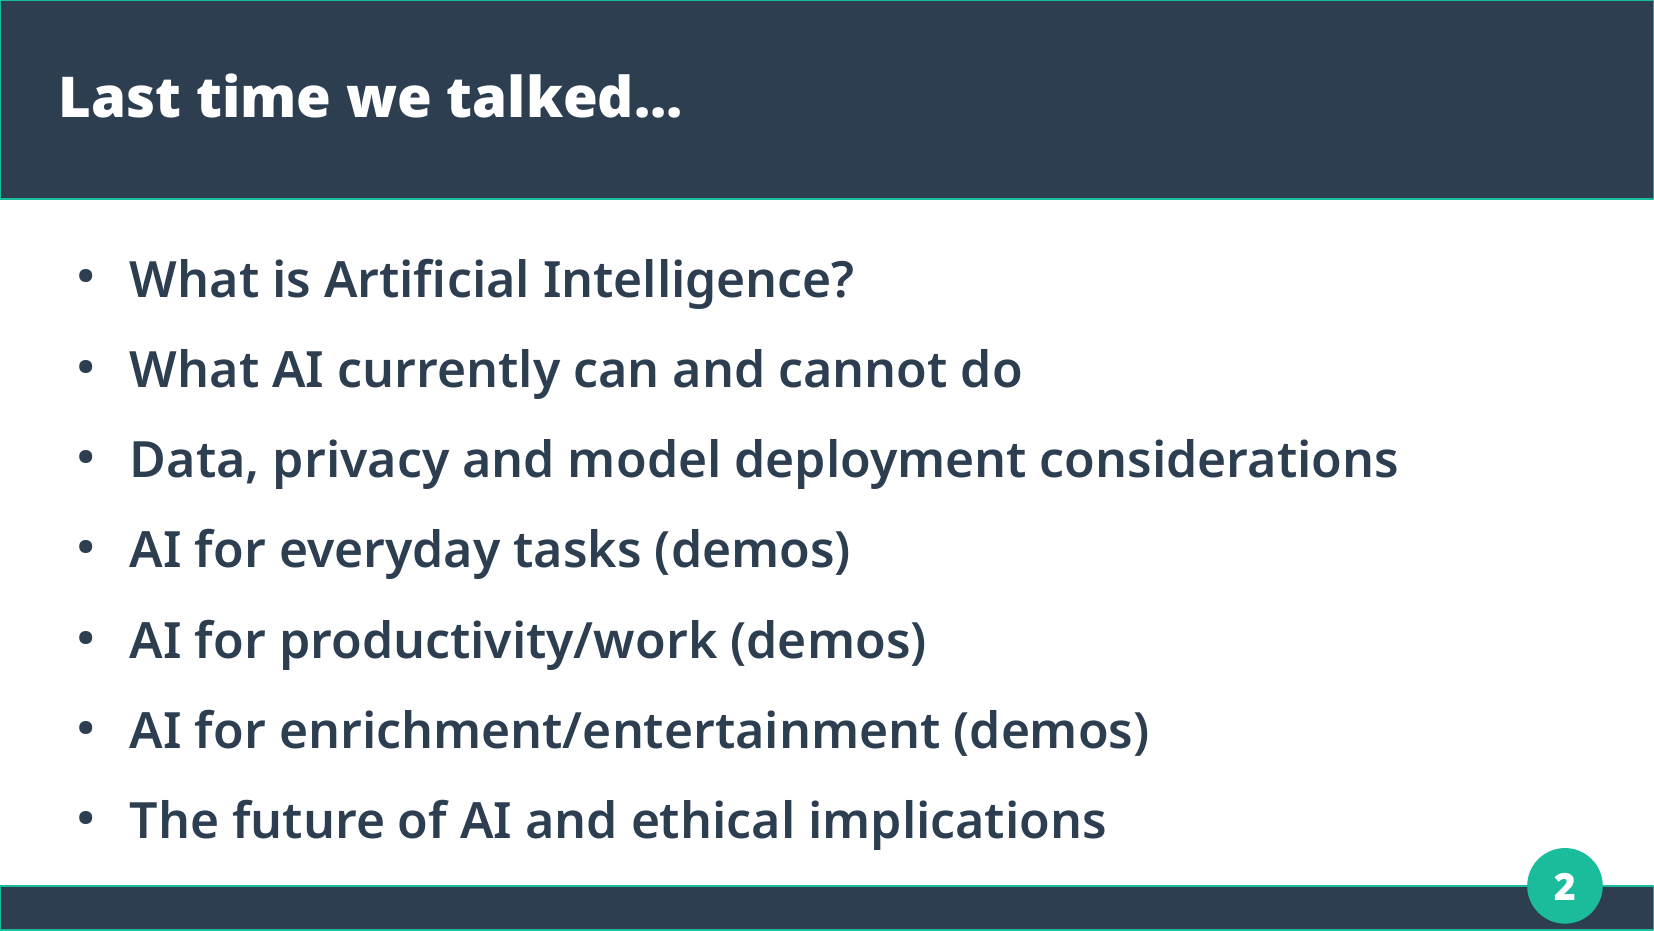

# Last time we talked...
What is Artificial Intelligence?
What AI currently can and cannot do
Data, privacy and model deployment considerations
AI for everyday tasks (demos)
AI for productivity/work (demos)
AI for enrichment/entertainment (demos)
The future of AI and ethical implications
2